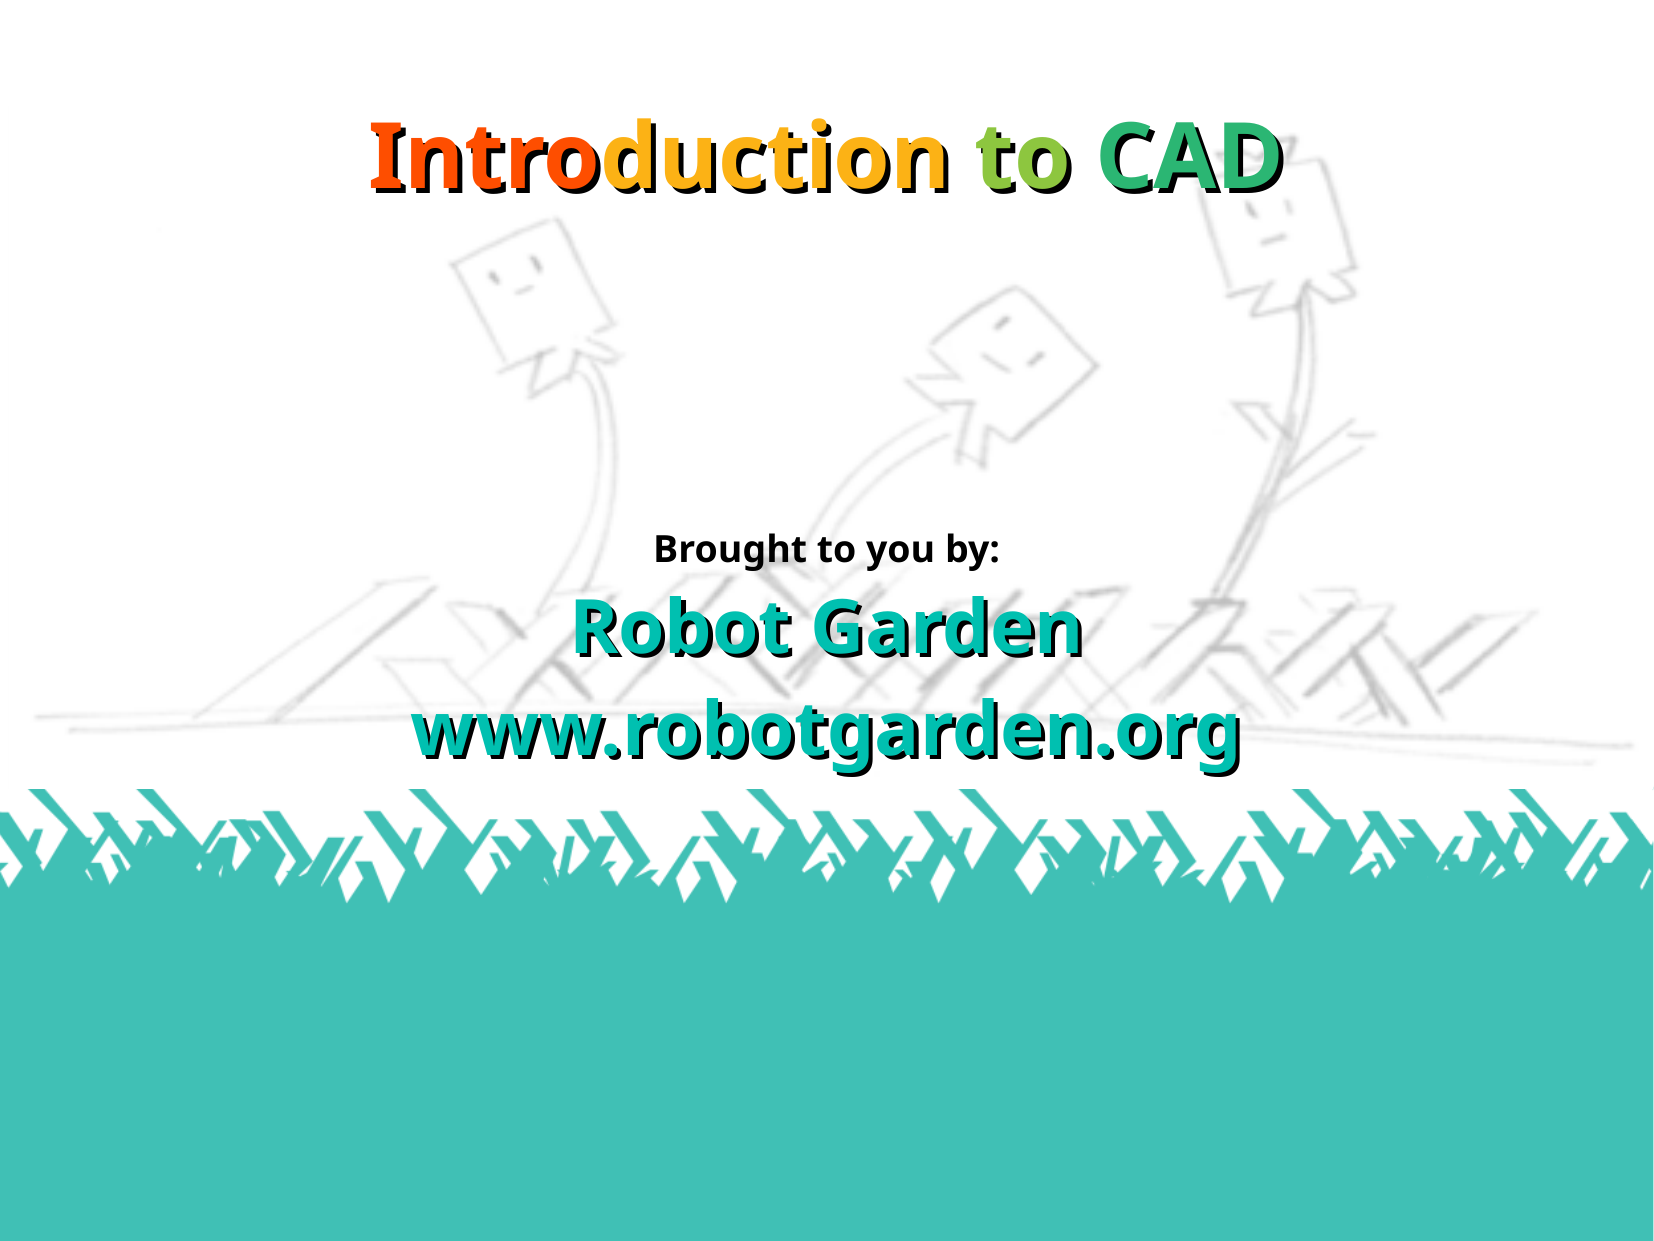

# Introduction to CAD
Brought to you by:
Robot Garden
www.robotgarden.org